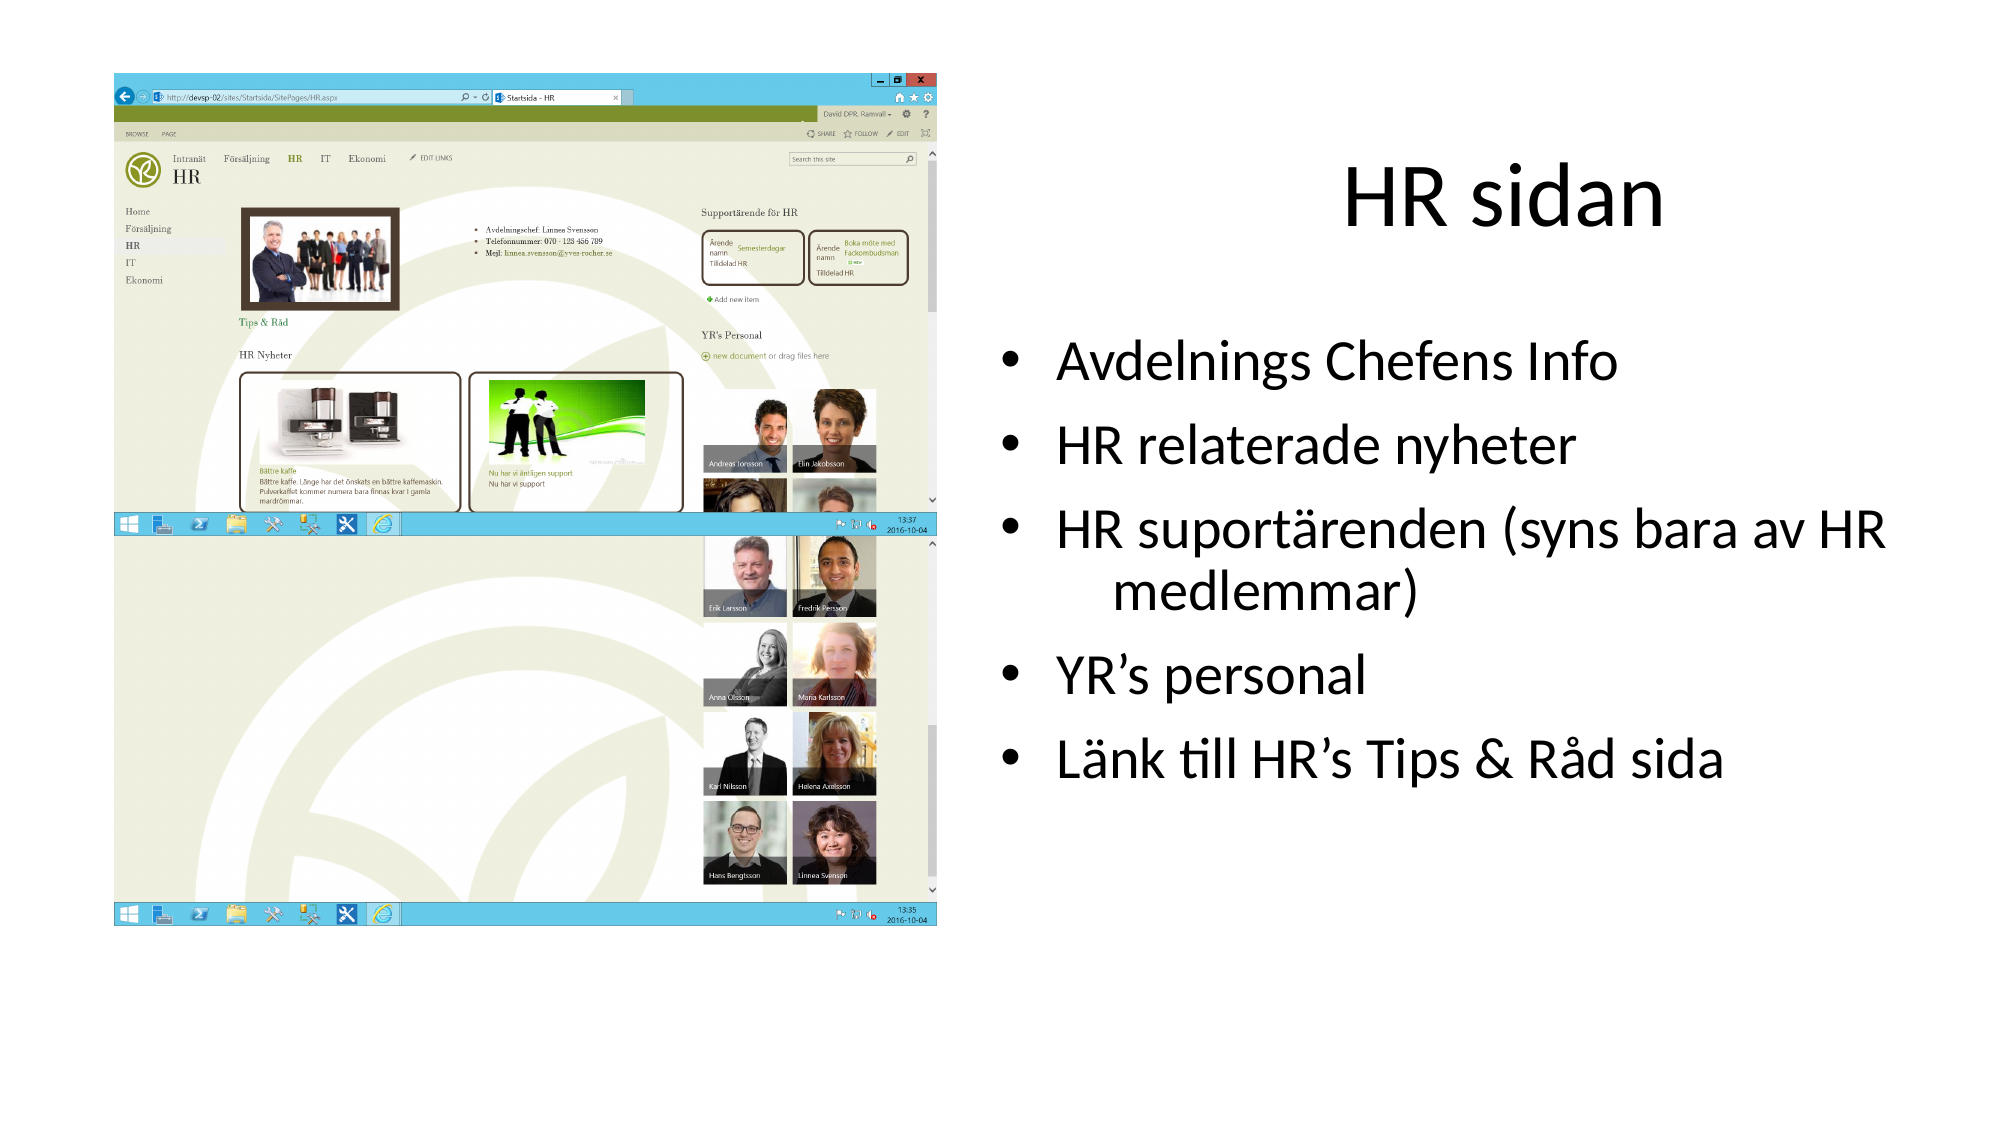

HR sidan
# Avdelnings Chefens Info
HR relaterade nyheter
HR suportärenden (syns bara av HR medlemmar)
YR’s personal
Länk till HR’s Tips & Råd sida